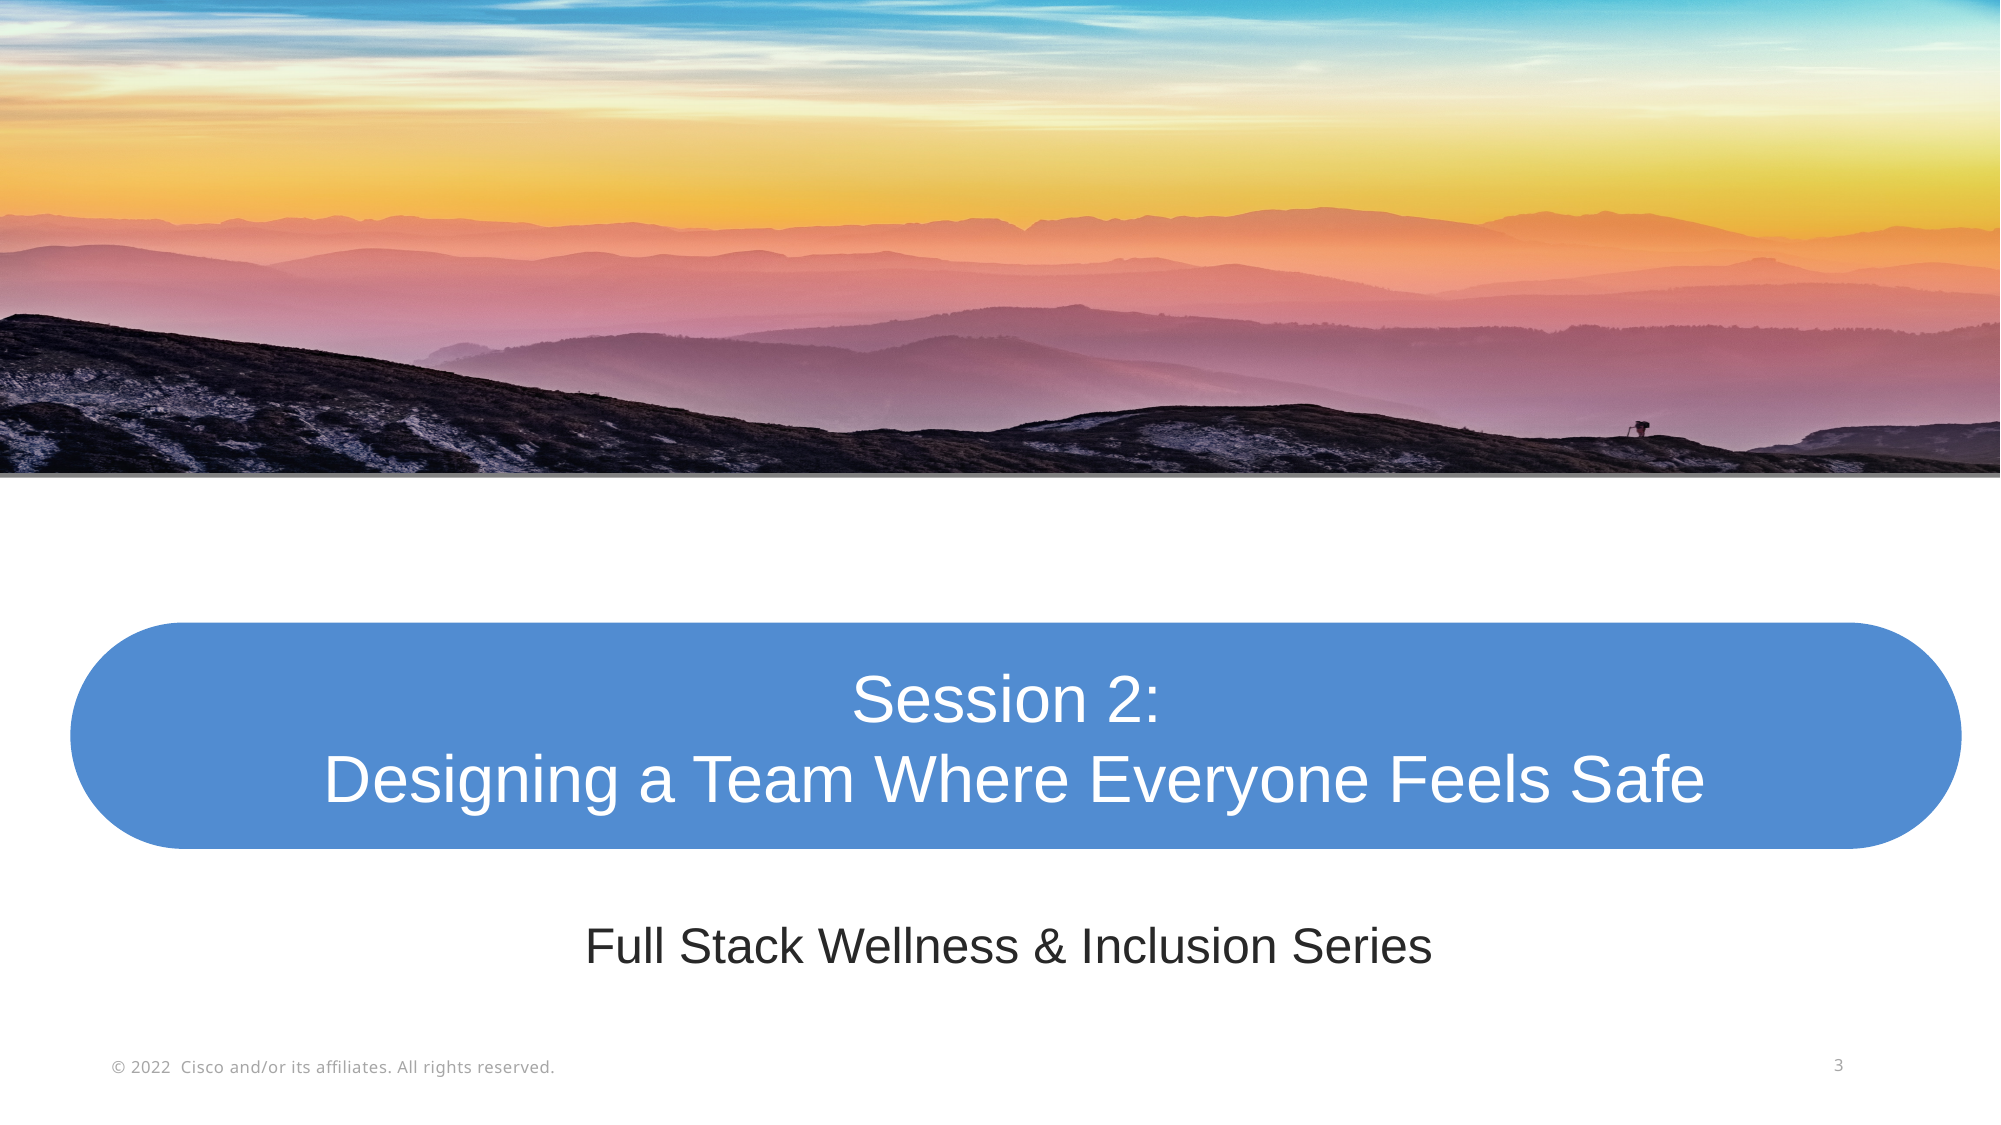

Session 2:
Designing a Team Where Everyone Feels Safe
Full Stack Wellness & Inclusion Series